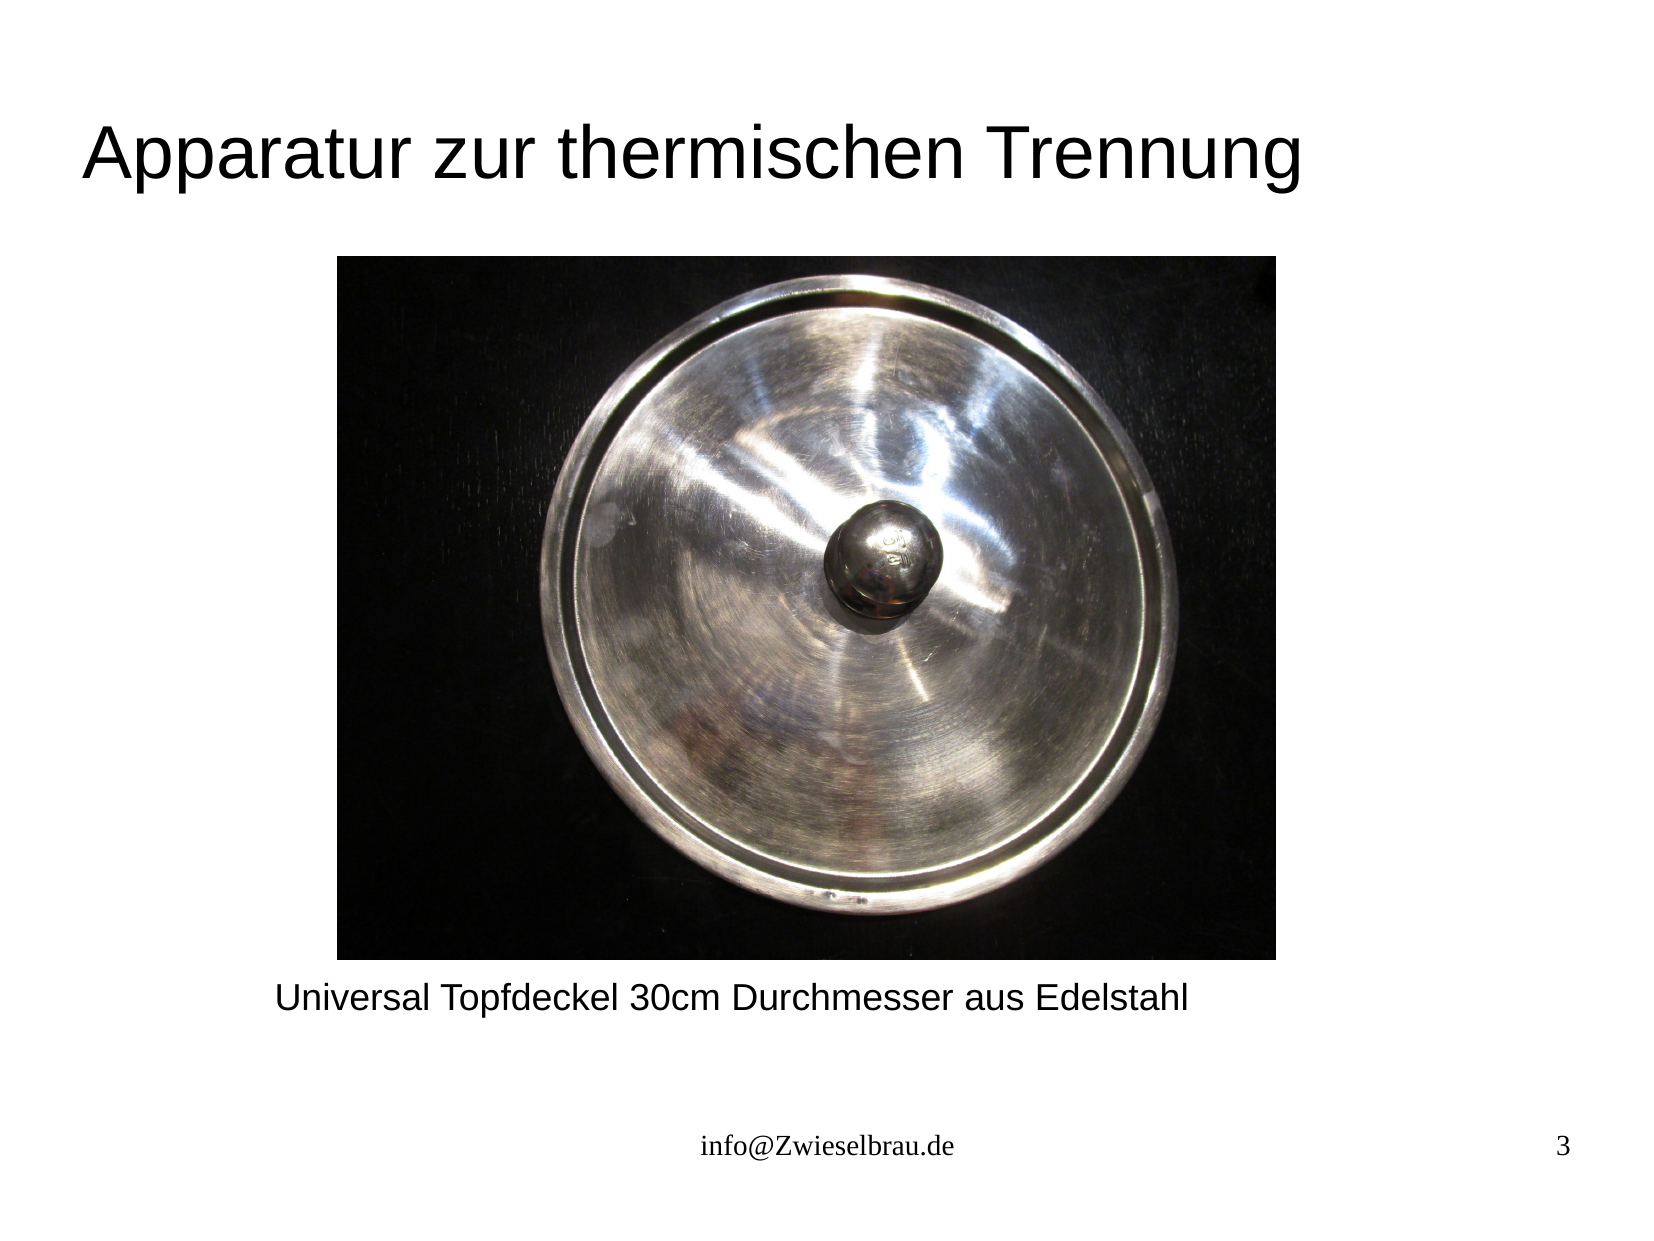

# Apparatur zur thermischen Trennung
Universal Topfdeckel 30cm Durchmesser aus Edelstahl
info@Zwieselbrau.de
3